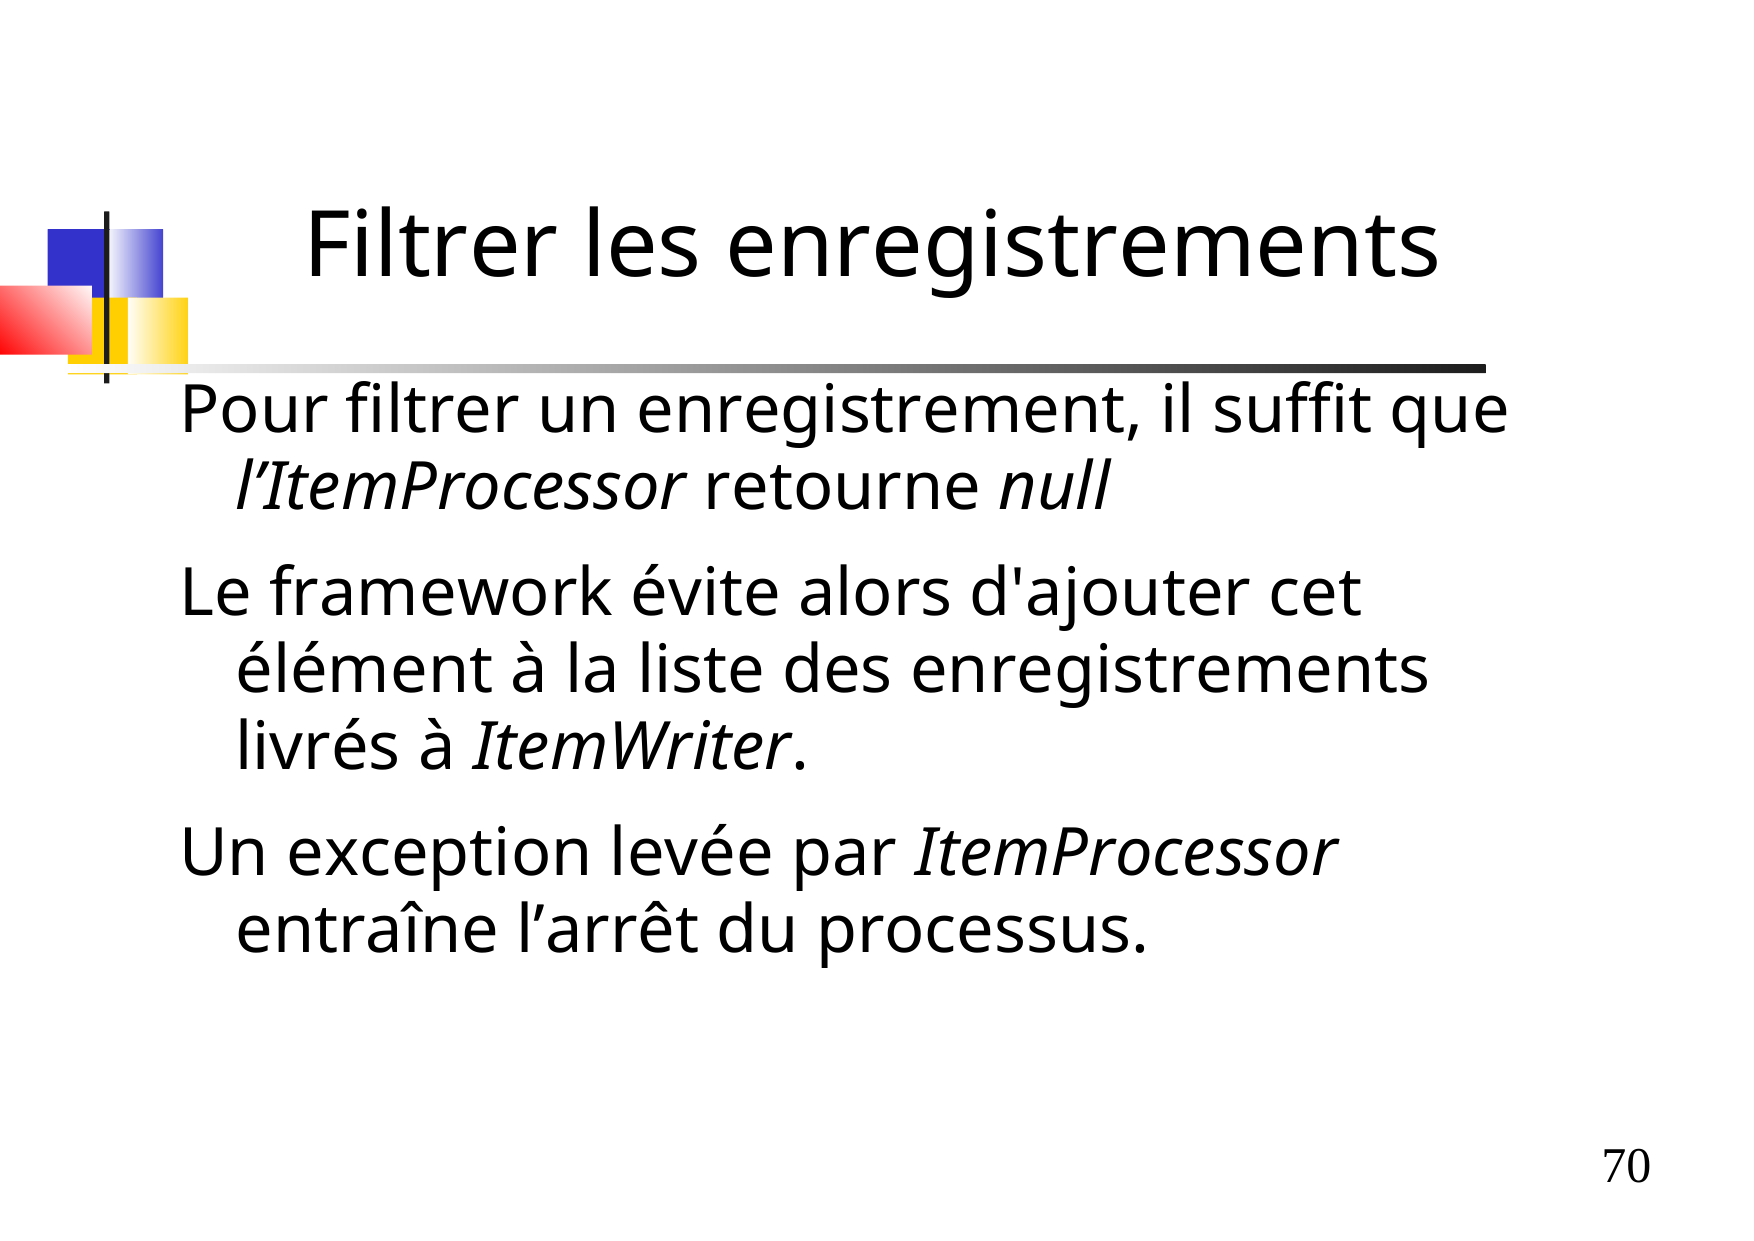

# Filtrer les enregistrements
Pour filtrer un enregistrement, il suffit que l’ItemProcessor retourne null
Le framework évite alors d'ajouter cet élément à la liste des enregistrements livrés à ItemWriter.
Un exception levée par ItemProcessor entraîne l’arrêt du processus.